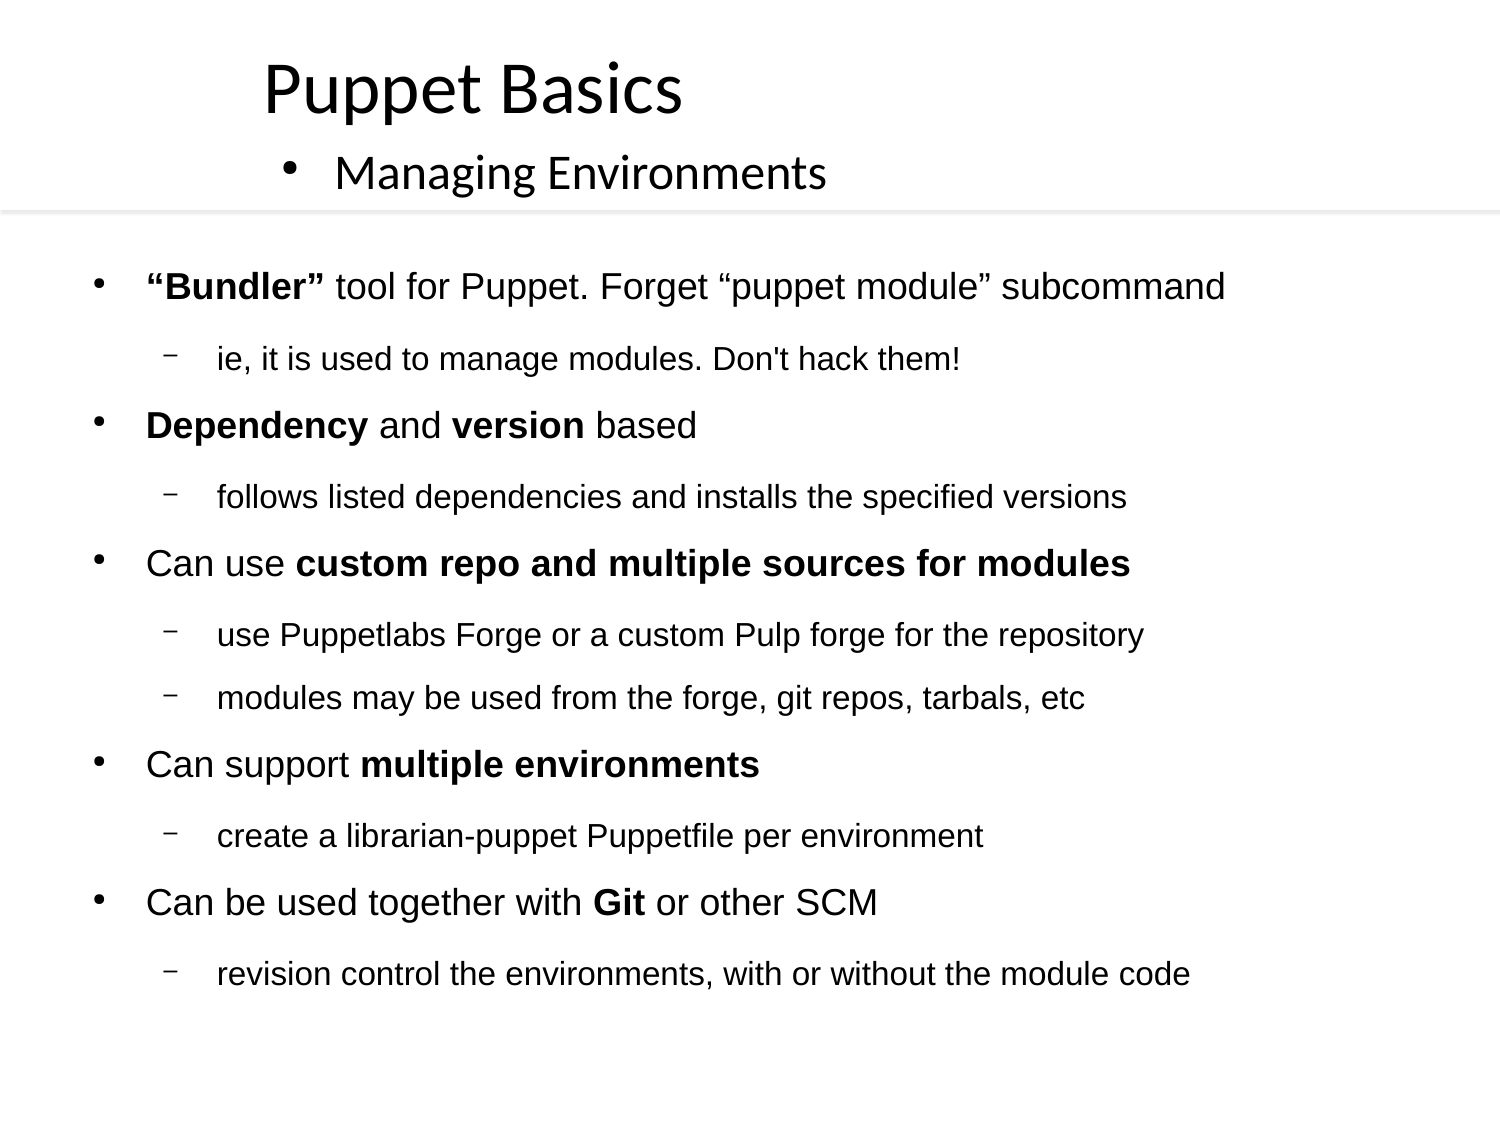

# Puppet Basics
Managing Environments
“Bundler” tool for Puppet. Forget “puppet module” subcommand
ie, it is used to manage modules. Don't hack them!
Dependency and version based
follows listed dependencies and installs the specified versions
Can use custom repo and multiple sources for modules
use Puppetlabs Forge or a custom Pulp forge for the repository
modules may be used from the forge, git repos, tarbals, etc
Can support multiple environments
create a librarian-puppet Puppetfile per environment
Can be used together with Git or other SCM
revision control the environments, with or without the module code